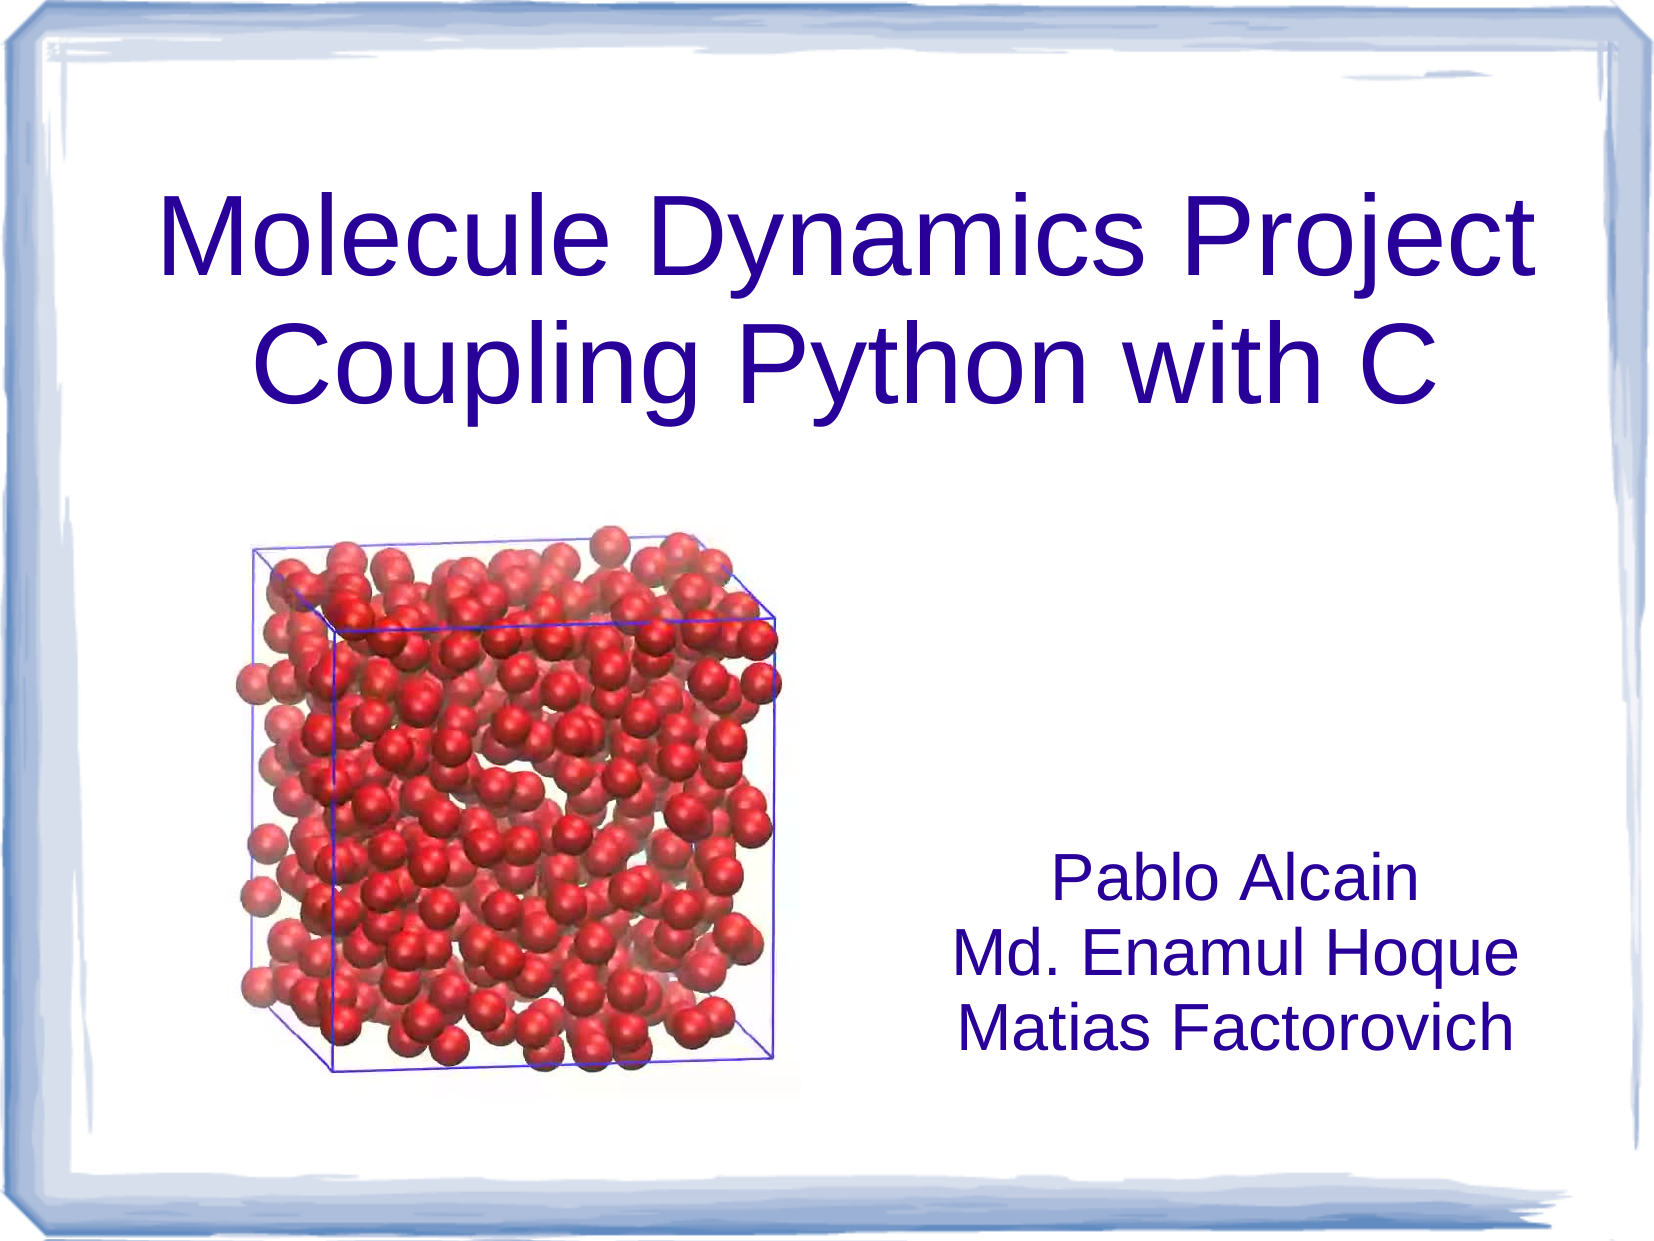

# Molecule Dynamics Project Coupling Python with C
Pablo Alcain
Md. Enamul Hoque
Matias Factorovich